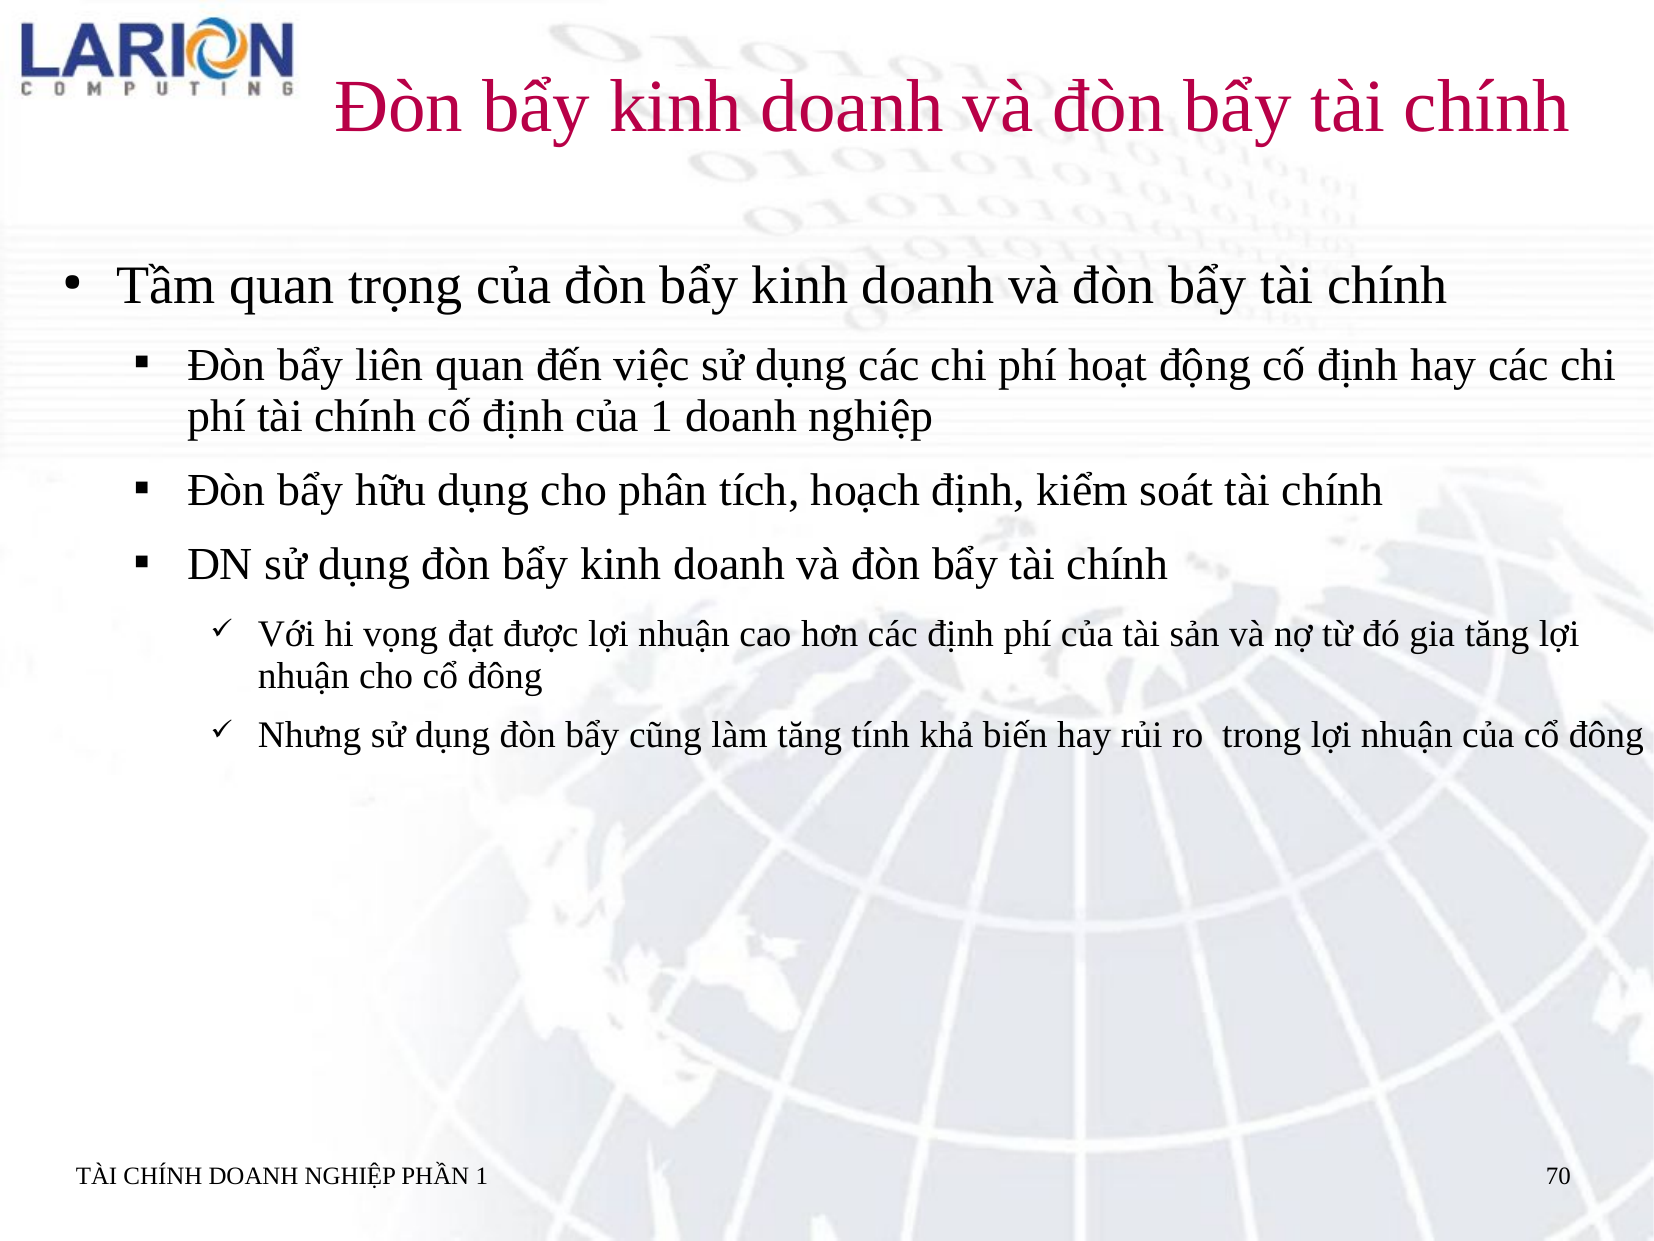

# Đòn bẩy kinh doanh và đòn bẩy tài chính
Tầm quan trọng của đòn bẩy kinh doanh và đòn bẩy tài chính
Đòn bẩy liên quan đến việc sử dụng các chi phí hoạt động cố định hay các chi phí tài chính cố định của 1 doanh nghiệp
Đòn bẩy hữu dụng cho phân tích, hoạch định, kiểm soát tài chính
DN sử dụng đòn bẩy kinh doanh và đòn bẩy tài chính
Với hi vọng đạt được lợi nhuận cao hơn các định phí của tài sản và nợ từ đó gia tăng lợi nhuận cho cổ đông
Nhưng sử dụng đòn bẩy cũng làm tăng tính khả biến hay rủi ro trong lợi nhuận của cổ đông
TÀI CHÍNH DOANH NGHIỆP PHẦN 1
70